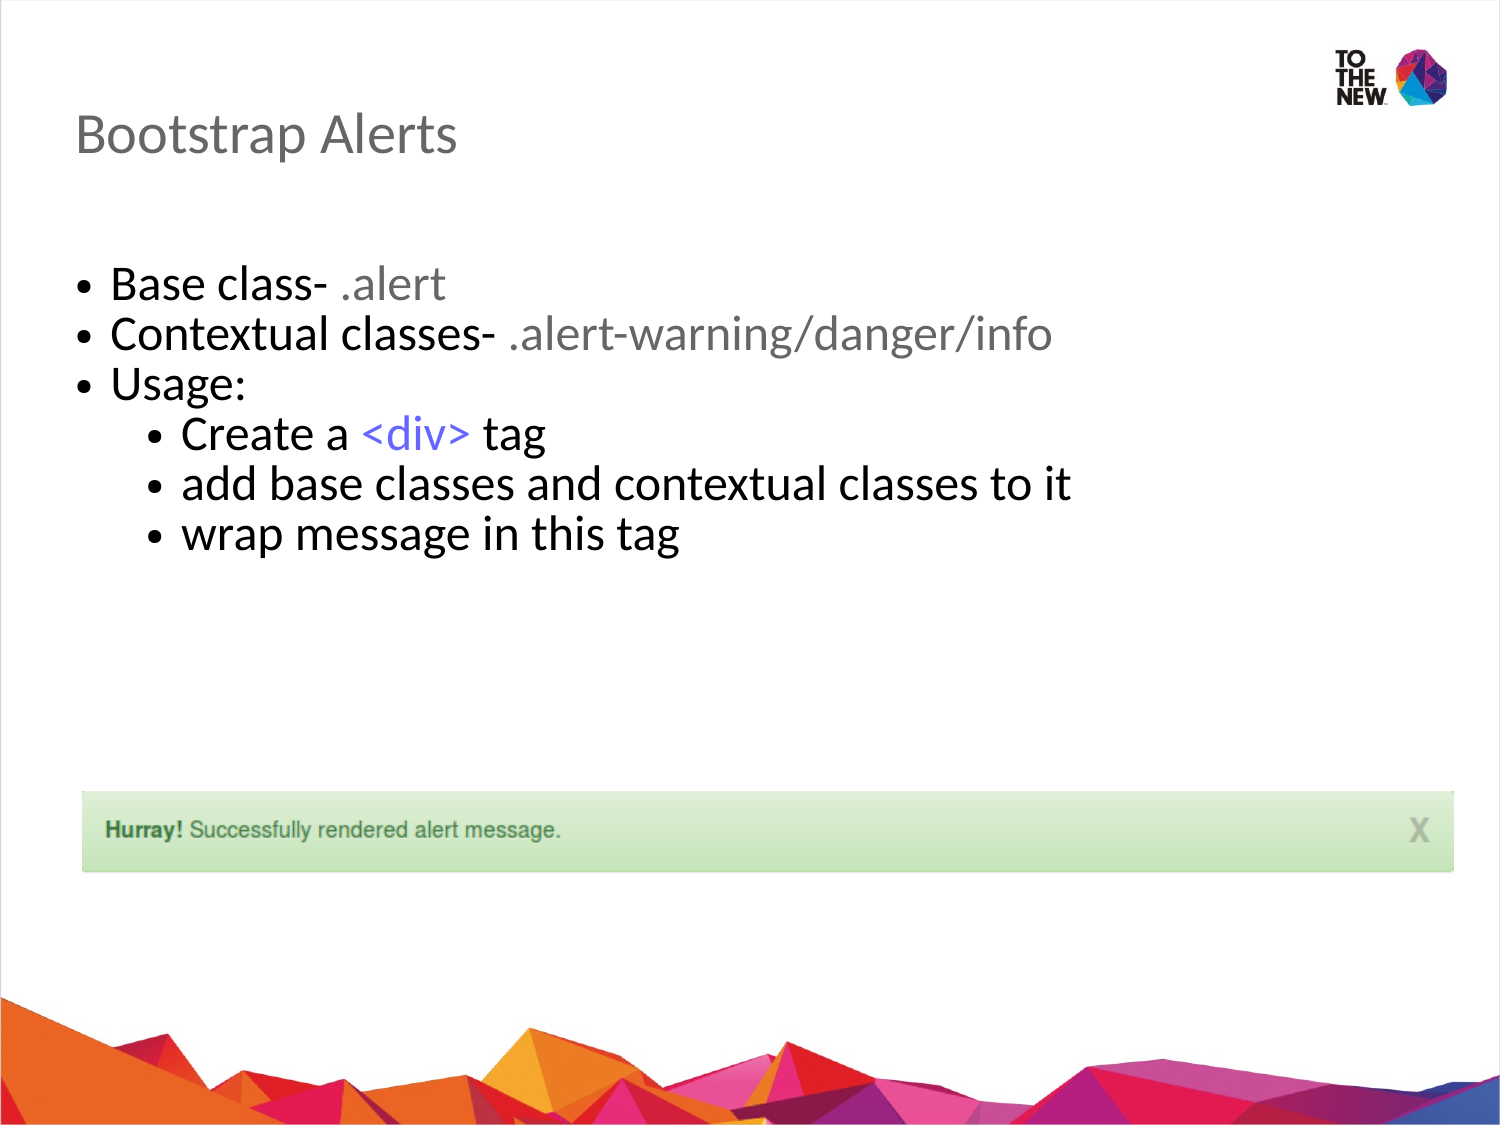

# Bootstrap Alerts
Base class- .alert
Contextual classes- .alert-warning/danger/info
Usage:
Create a <div> tag
add base classes and contextual classes to it
wrap message in this tag